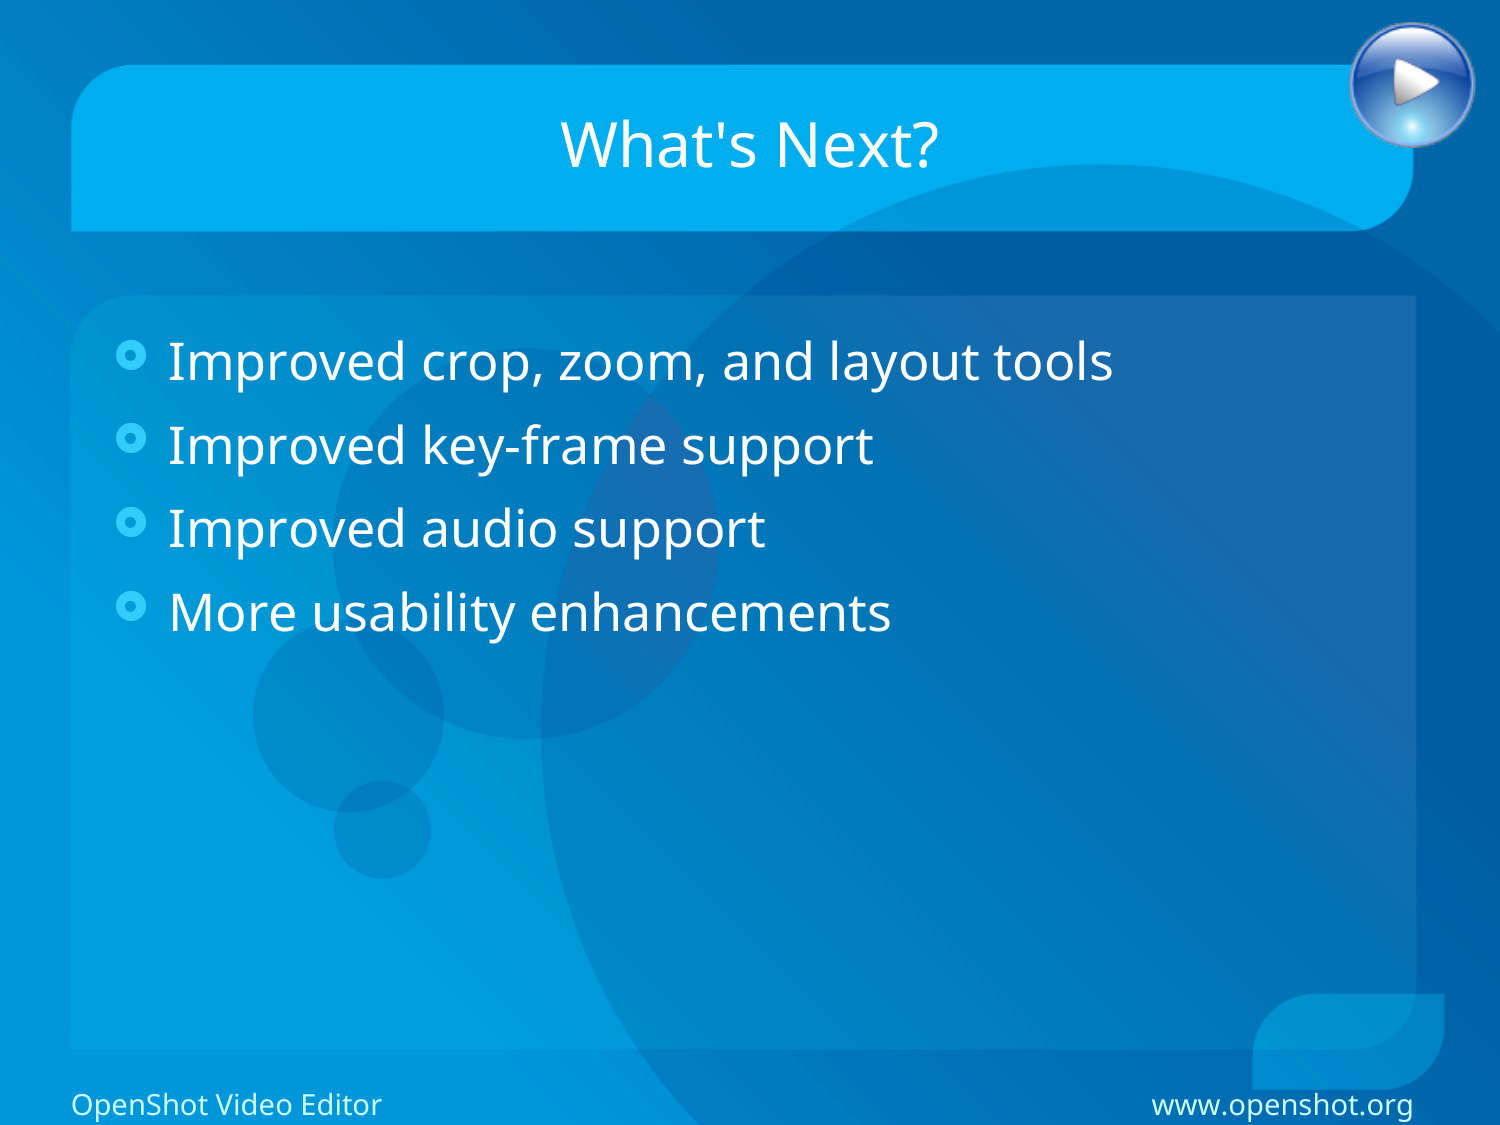

# What's Next?
Improved crop, zoom, and layout tools
Improved key-frame support
Improved audio support
More usability enhancements